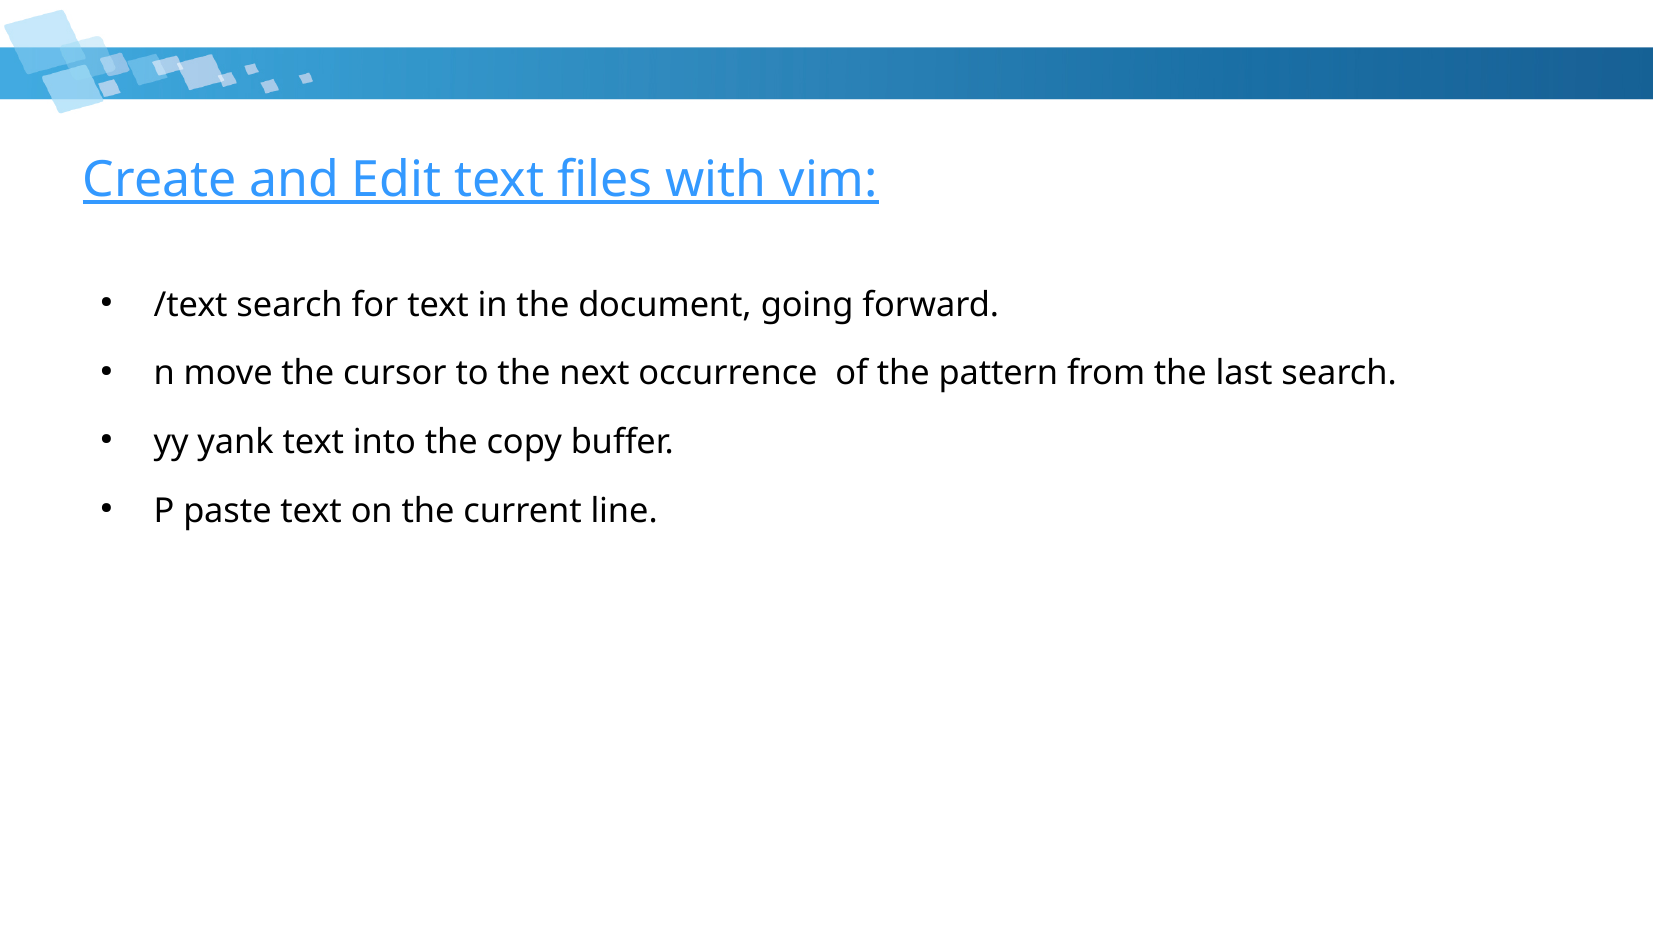

# Create and Edit text files with vim:
/text search for text in the document, going forward.
n move the cursor to the next occurrence of the pattern from the last search.
yy yank text into the copy buffer.
P paste text on the current line.